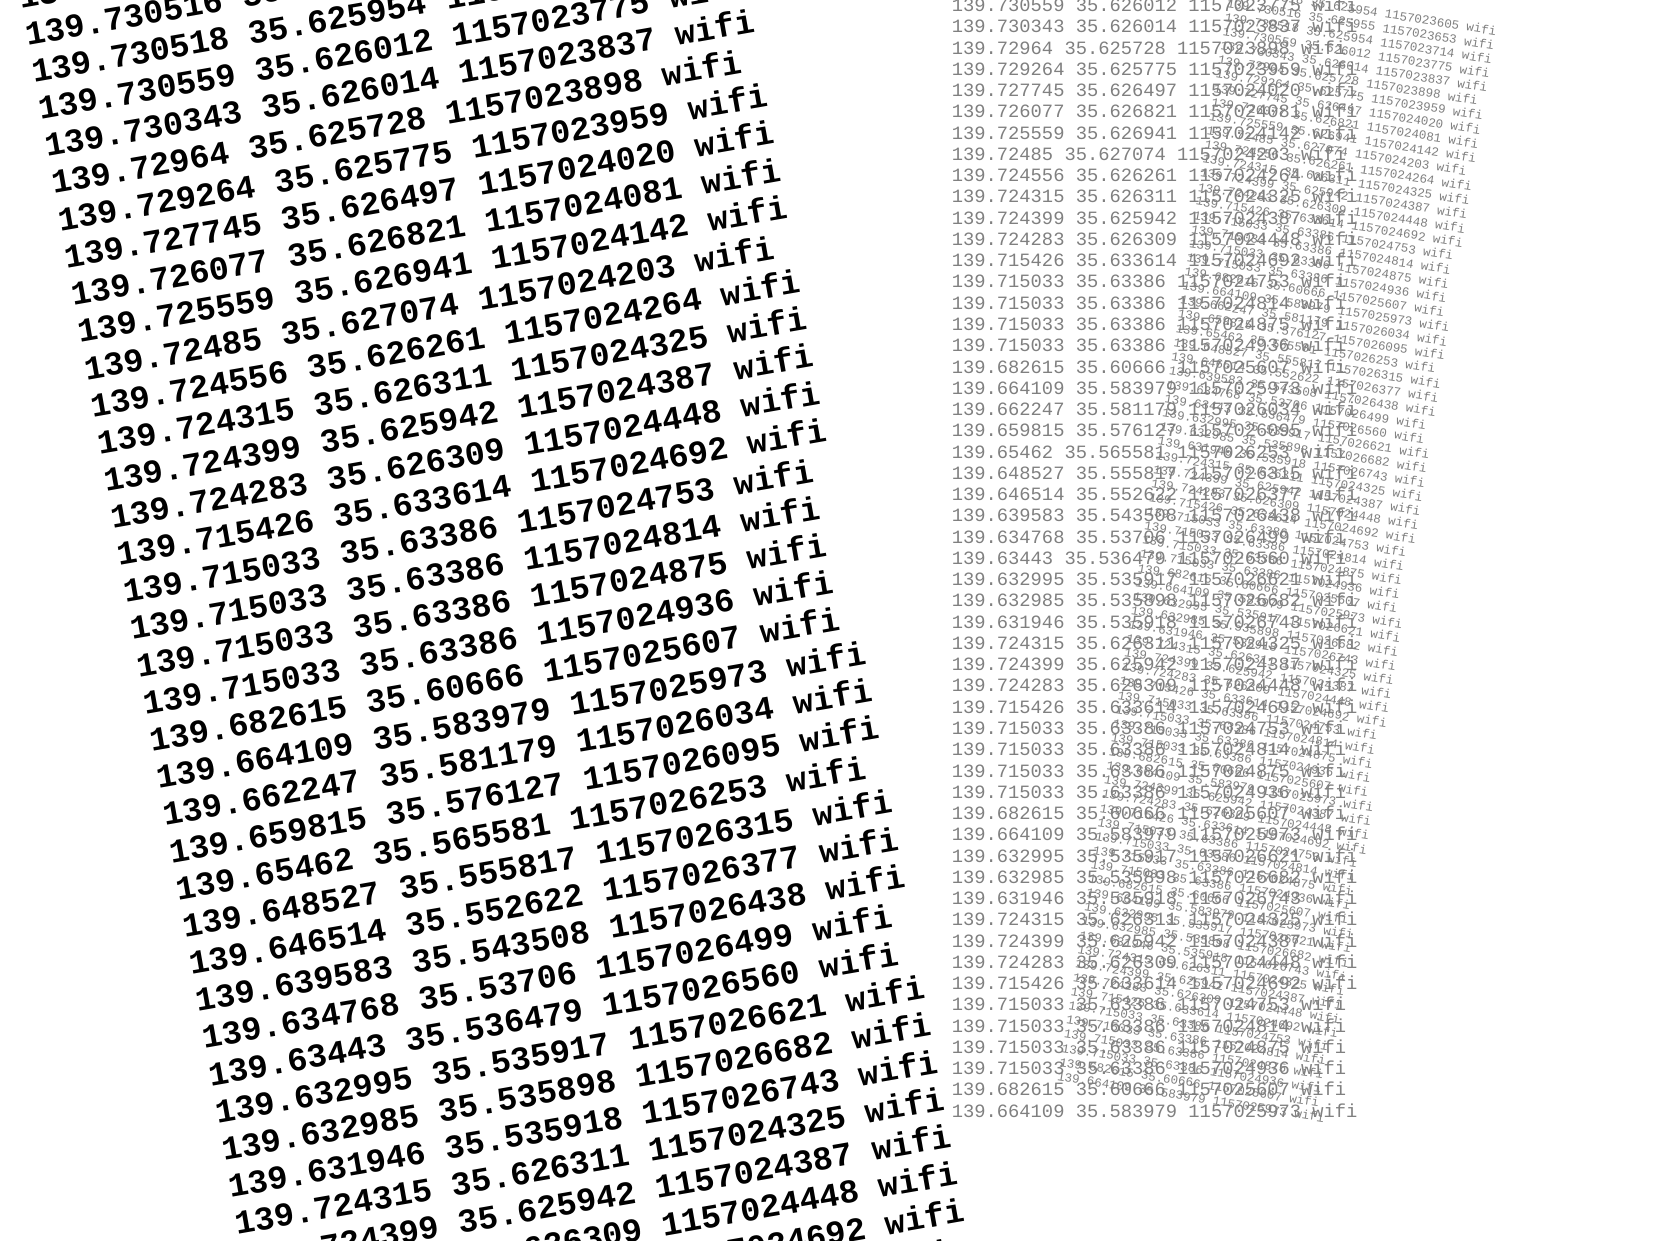

139.730518 35.625954 1157023605 wifi
139.730516 35.625955 1157023653 wifi
139.730518 35.625954 1157023714 wifi
139.730559 35.626012 1157023775 wifi
139.730343 35.626014 1157023837 wifi
139.72964 35.625728 1157023898 wifi
139.729264 35.625775 1157023959 wifi
139.727745 35.626497 1157024020 wifi
139.726077 35.626821 1157024081 wifi
139.725559 35.626941 1157024142 wifi
139.72485 35.627074 1157024203 wifi
139.724556 35.626261 1157024264 wifi
139.724315 35.626311 1157024325 wifi
139.724399 35.625942 1157024387 wifi
139.724283 35.626309 1157024448 wifi
139.715426 35.633614 1157024692 wifi
139.715033 35.63386 1157024753 wifi
139.715033 35.63386 1157024814 wifi
139.715033 35.63386 1157024875 wifi
139.715033 35.63386 1157024936 wifi
139.682615 35.60666 1157025607 wifi
139.664109 35.583979 1157025973 wifi
139.662247 35.581179 1157026034 wifi
139.659815 35.576127 1157026095 wifi
139.65462 35.565581 1157026253 wifi
139.648527 35.555817 1157026315 wifi
139.646514 35.552622 1157026377 wifi
139.639583 35.543508 1157026438 wifi
139.634768 35.53706 1157026499 wifi
139.63443 35.536479 1157026560 wifi
139.632995 35.535917 1157026621 wifi
139.632985 35.535898 1157026682 wifi
139.631946 35.535918 1157026743 wifi
139.724315 35.626311 1157024325 wifi
139.724399 35.625942 1157024387 wifi
139.724283 35.626309 1157024448 wifi
139.715426 35.633614 1157024692 wifi
139.715033 35.63386 1157024753 wifi
139.715033 35.63386 1157024814 wifi
139.715033 35.63386 1157024875 wifi
139.715033 35.63386 1157024936 wifi
139.682615 35.60666 1157025607 wifi
139.664109 35.583979 1157025973 wifi
139.730518 35.625954 1157023605 wifi
139.730516 35.625955 1157023653 wifi
139.730518 35.625954 1157023714 wifi
139.730559 35.626012 1157023775 wifi
139.730343 35.626014 1157023837 wifi
139.72964 35.625728 1157023898 wifi
139.729264 35.625775 1157023959 wifi
139.727745 35.626497 1157024020 wifi
139.726077 35.626821 1157024081 wifi
139.725559 35.626941 1157024142 wifi
139.72485 35.627074 1157024203 wifi
139.724556 35.626261 1157024264 wifi
139.724315 35.626311 1157024325 wifi
139.724399 35.625942 1157024387 wifi
139.724283 35.626309 1157024448 wifi
139.715426 35.633614 1157024692 wifi
139.715033 35.63386 1157024753 wifi
139.715033 35.63386 1157024814 wifi
139.715033 35.63386 1157024875 wifi
139.715033 35.63386 1157024936 wifi
139.682615 35.60666 1157025607 wifi
139.664109 35.583979 1157025973 wifi
139.662247 35.581179 1157026034 wifi
139.659815 35.576127 1157026095 wifi
139.65462 35.565581 1157026253 wifi
139.648527 35.555817 1157026315 wifi
139.646514 35.552622 1157026377 wifi
139.639583 35.543508 1157026438 wifi
139.634768 35.53706 1157026499 wifi
139.63443 35.536479 1157026560 wifi
139.632995 35.535917 1157026621 wifi
139.632985 35.535898 1157026682 wifi
139.631946 35.535918 1157026743 wifi
139.724315 35.626311 1157024325 wifi
139.724399 35.625942 1157024387 wifi
139.724283 35.626309 1157024448 wifi
139.715426 35.633614 1157024692 wifi
139.715033 35.63386 1157024753 wifi
139.715033 35.63386 1157024814 wifi
139.715033 35.63386 1157024875 wifi
139.715033 35.63386 1157024936 wifi
139.682615 35.60666 1157025607 wifi
139.664109 35.583979 1157025973 wifi
139.632995 35.535917 1157026621 wifi
139.632985 35.535898 1157026682 wifi
139.631946 35.535918 1157026743 wifi
139.724315 35.626311 1157024325 wifi
139.724399 35.625942 1157024387 wifi
139.724283 35.626309 1157024448 wifi
139.715426 35.633614 1157024692 wifi
139.715033 35.63386 1157024753 wifi
139.715033 35.63386 1157024814 wifi
139.715033 35.63386 1157024875 wifi
139.715033 35.63386 1157024936 wifi
139.682615 35.60666 1157025607 wifi
139.664109 35.583979 1157025973 wifi
139.730518 35.625954 1157023605 wifi
139.730516 35.625955 1157023653 wifi
139.730518 35.625954 1157023714 wifi
139.730559 35.626012 1157023775 wifi
139.730343 35.626014 1157023837 wifi
139.72964 35.625728 1157023898 wifi
139.729264 35.625775 1157023959 wifi
139.727745 35.626497 1157024020 wifi
139.726077 35.626821 1157024081 wifi
139.725559 35.626941 1157024142 wifi
139.72485 35.627074 1157024203 wifi
139.724556 35.626261 1157024264 wifi
139.724315 35.626311 1157024325 wifi
139.724399 35.625942 1157024387 wifi
139.724283 35.626309 1157024448 wifi
139.715426 35.633614 1157024692 wifi
139.715033 35.63386 1157024753 wifi
139.715033 35.63386 1157024814 wifi
139.715033 35.63386 1157024875 wifi
139.715033 35.63386 1157024936 wifi
139.682615 35.60666 1157025607 wifi
139.664109 35.583979 1157025973 wifi
139.662247 35.581179 1157026034 wifi
139.659815 35.576127 1157026095 wifi
139.65462 35.565581 1157026253 wifi
139.648527 35.555817 1157026315 wifi
139.646514 35.552622 1157026377 wifi
139.639583 35.543508 1157026438 wifi
139.634768 35.53706 1157026499 wifi
139.63443 35.536479 1157026560 wifi
139.632995 35.535917 1157026621 wifi
139.632985 35.535898 1157026682 wifi
139.631946 35.535918 1157026743 wifi
139.724315 35.626311 1157024325 wifi
139.724399 35.625942 1157024387 wifi
139.724283 35.626309 1157024448 wifi
139.715426 35.633614 1157024692 wifi
139.715033 35.63386 1157024753 wifi
139.715033 35.63386 1157024814 wifi
139.715033 35.63386 1157024875 wifi
139.715033 35.63386 1157024936 wifi
139.682615 35.60666 1157025607 wifi
139.664109 35.583979 1157025973 wifi
139.632995 35.535917 1157026621 wifi
139.632985 35.535898 1157026682 wifi
139.631946 35.535918 1157026743 wifi
139.724315 35.626311 1157024325 wifi
139.724399 35.625942 1157024387 wifi
139.724283 35.626309 1157024448 wifi
139.715426 35.633614 1157024692 wifi
139.715033 35.63386 1157024753 wifi
139.715033 35.63386 1157024814 wifi
139.715033 35.63386 1157024875 wifi
139.715033 35.63386 1157024936 wifi
139.682615 35.60666 1157025607 wifi
139.664109 35.583979 1157025973 wifi
139.724399 35.625942 1157024387 wifi
139.724283 35.626309 1157024448 wifi
139.715426 35.633614 1157024692 wifi
139.715033 35.63386 1157024753 wifi
139.715033 35.63386 1157024814 wifi
139.715033 35.63386 1157024875 wifi
139.715033 35.63386 1157024936 wifi
139.682615 35.60666 1157025607 wifi
139.664109 35.583979 1157025973 wifi
139.632995 35.535917 1157026621 wifi
139.632985 35.535898 1157026682 wifi
139.631946 35.535918 1157026743 wifi
139.724315 35.626311 1157024325 wifi
139.724399 35.625942 1157024387 wifi
139.724283 35.626309 1157024448 wifi
139.715426 35.633614 1157024692 wifi
139.715033 35.63386 1157024753 wifi
139.715033 35.63386 1157024814 wifi
139.715033 35.63386 1157024875 wifi
139.715033 35.63386 1157024936 wifi
139.682615 35.60666 1157025607 wifi
139.664109 35.583979 1157025973 wifi